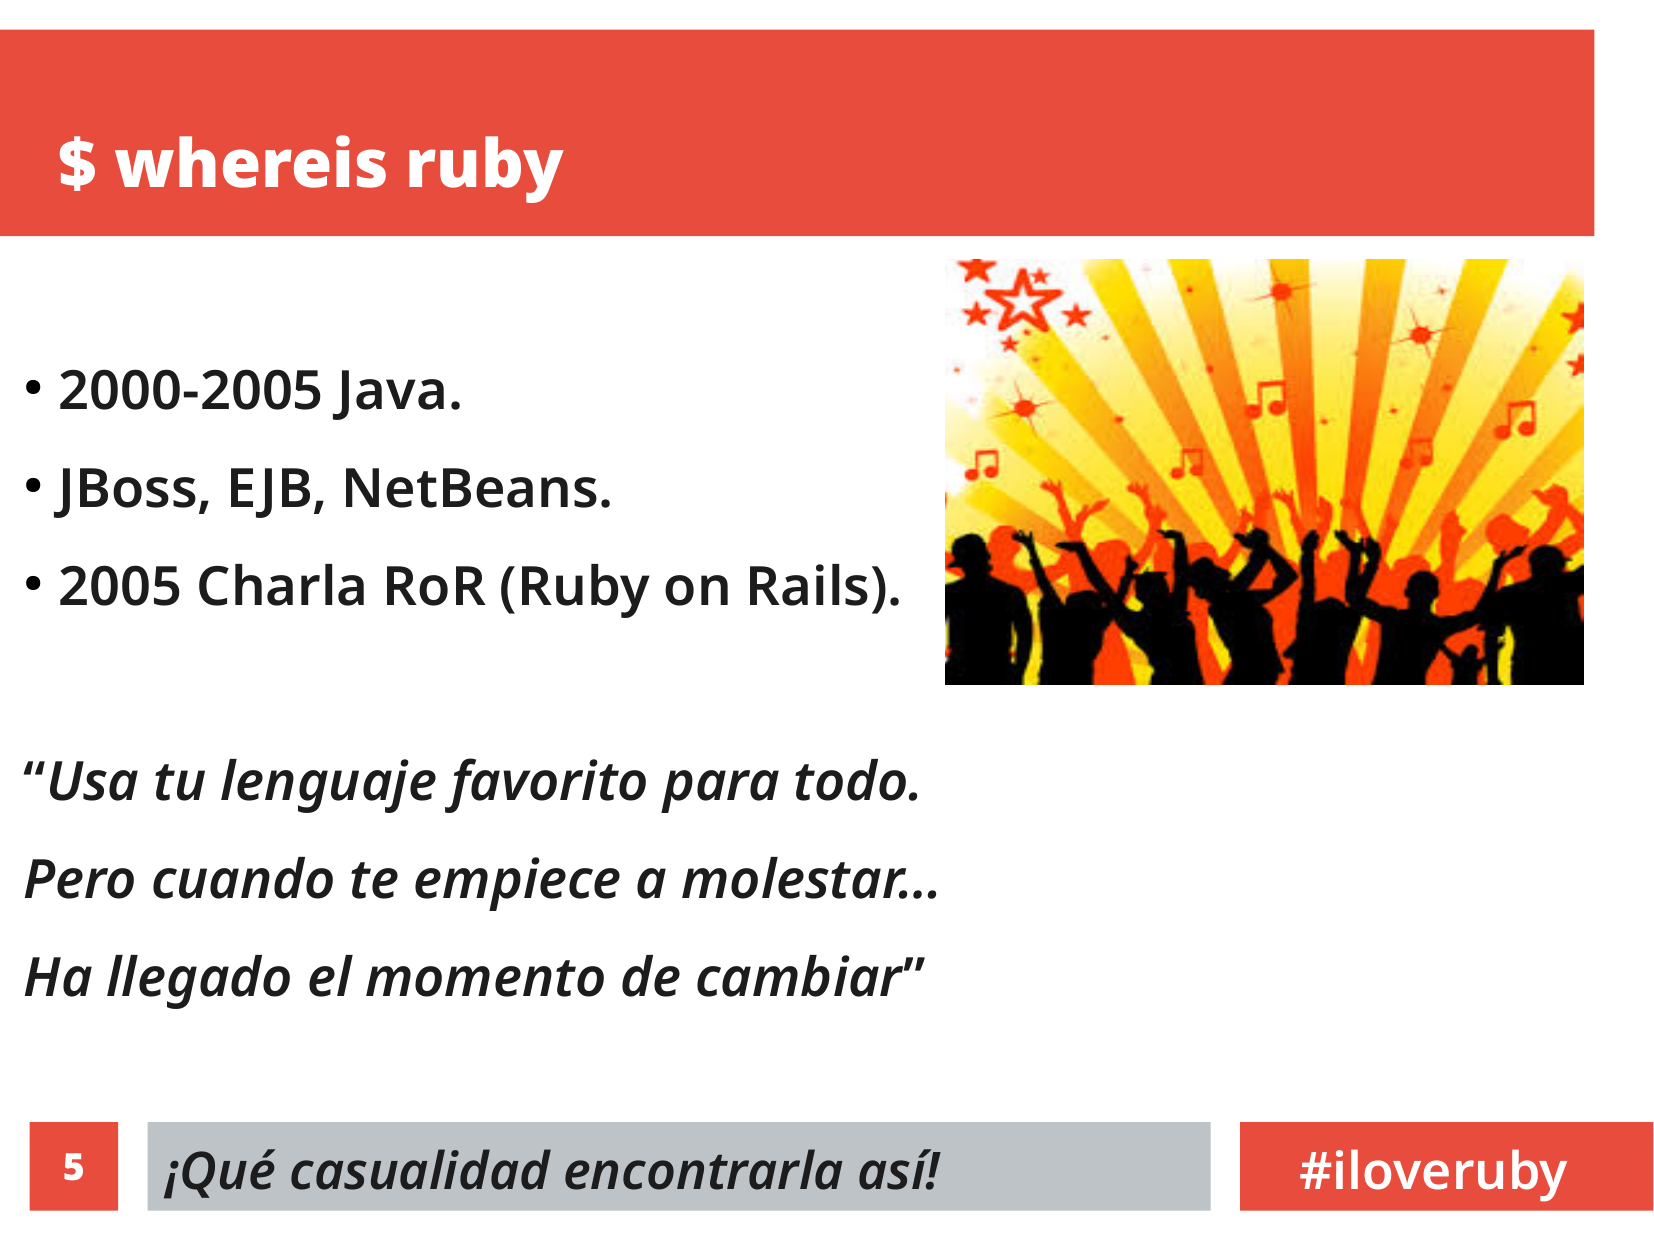

# $ whereis ruby
2000-2005 Java.
JBoss, EJB, NetBeans.
2005 Charla RoR (Ruby on Rails).
“Usa tu lenguaje favorito para todo.
Pero cuando te empiece a molestar…
Ha llegado el momento de cambiar”
5
¡Qué casualidad encontrarla así!
#iloveruby